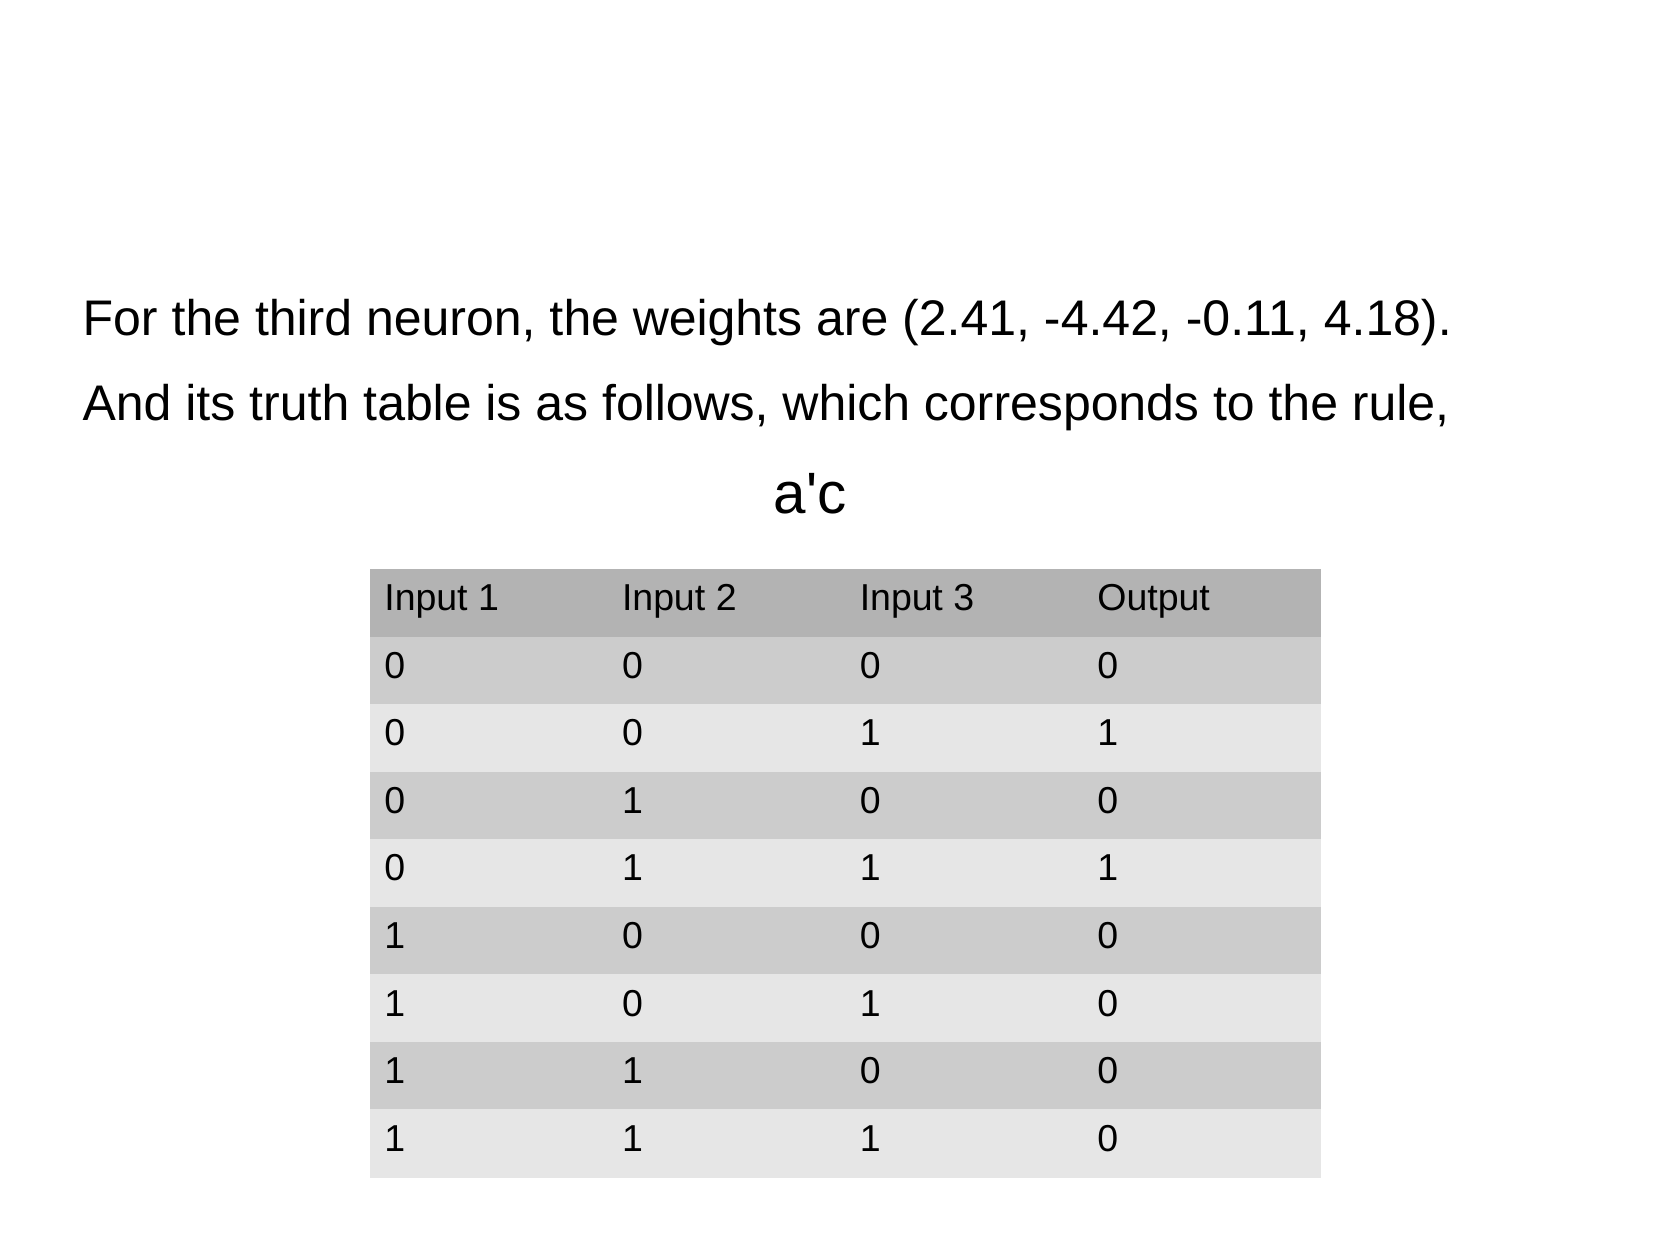

# For the third neuron, the weights are (2.41, -4.42, -0.11, 4.18).
And its truth table is as follows, which corresponds to the rule,
a'c
| Input 1 | Input 2 | Input 3 | Output |
| --- | --- | --- | --- |
| 0 | 0 | 0 | 0 |
| 0 | 0 | 1 | 1 |
| 0 | 1 | 0 | 0 |
| 0 | 1 | 1 | 1 |
| 1 | 0 | 0 | 0 |
| 1 | 0 | 1 | 0 |
| 1 | 1 | 0 | 0 |
| 1 | 1 | 1 | 0 |